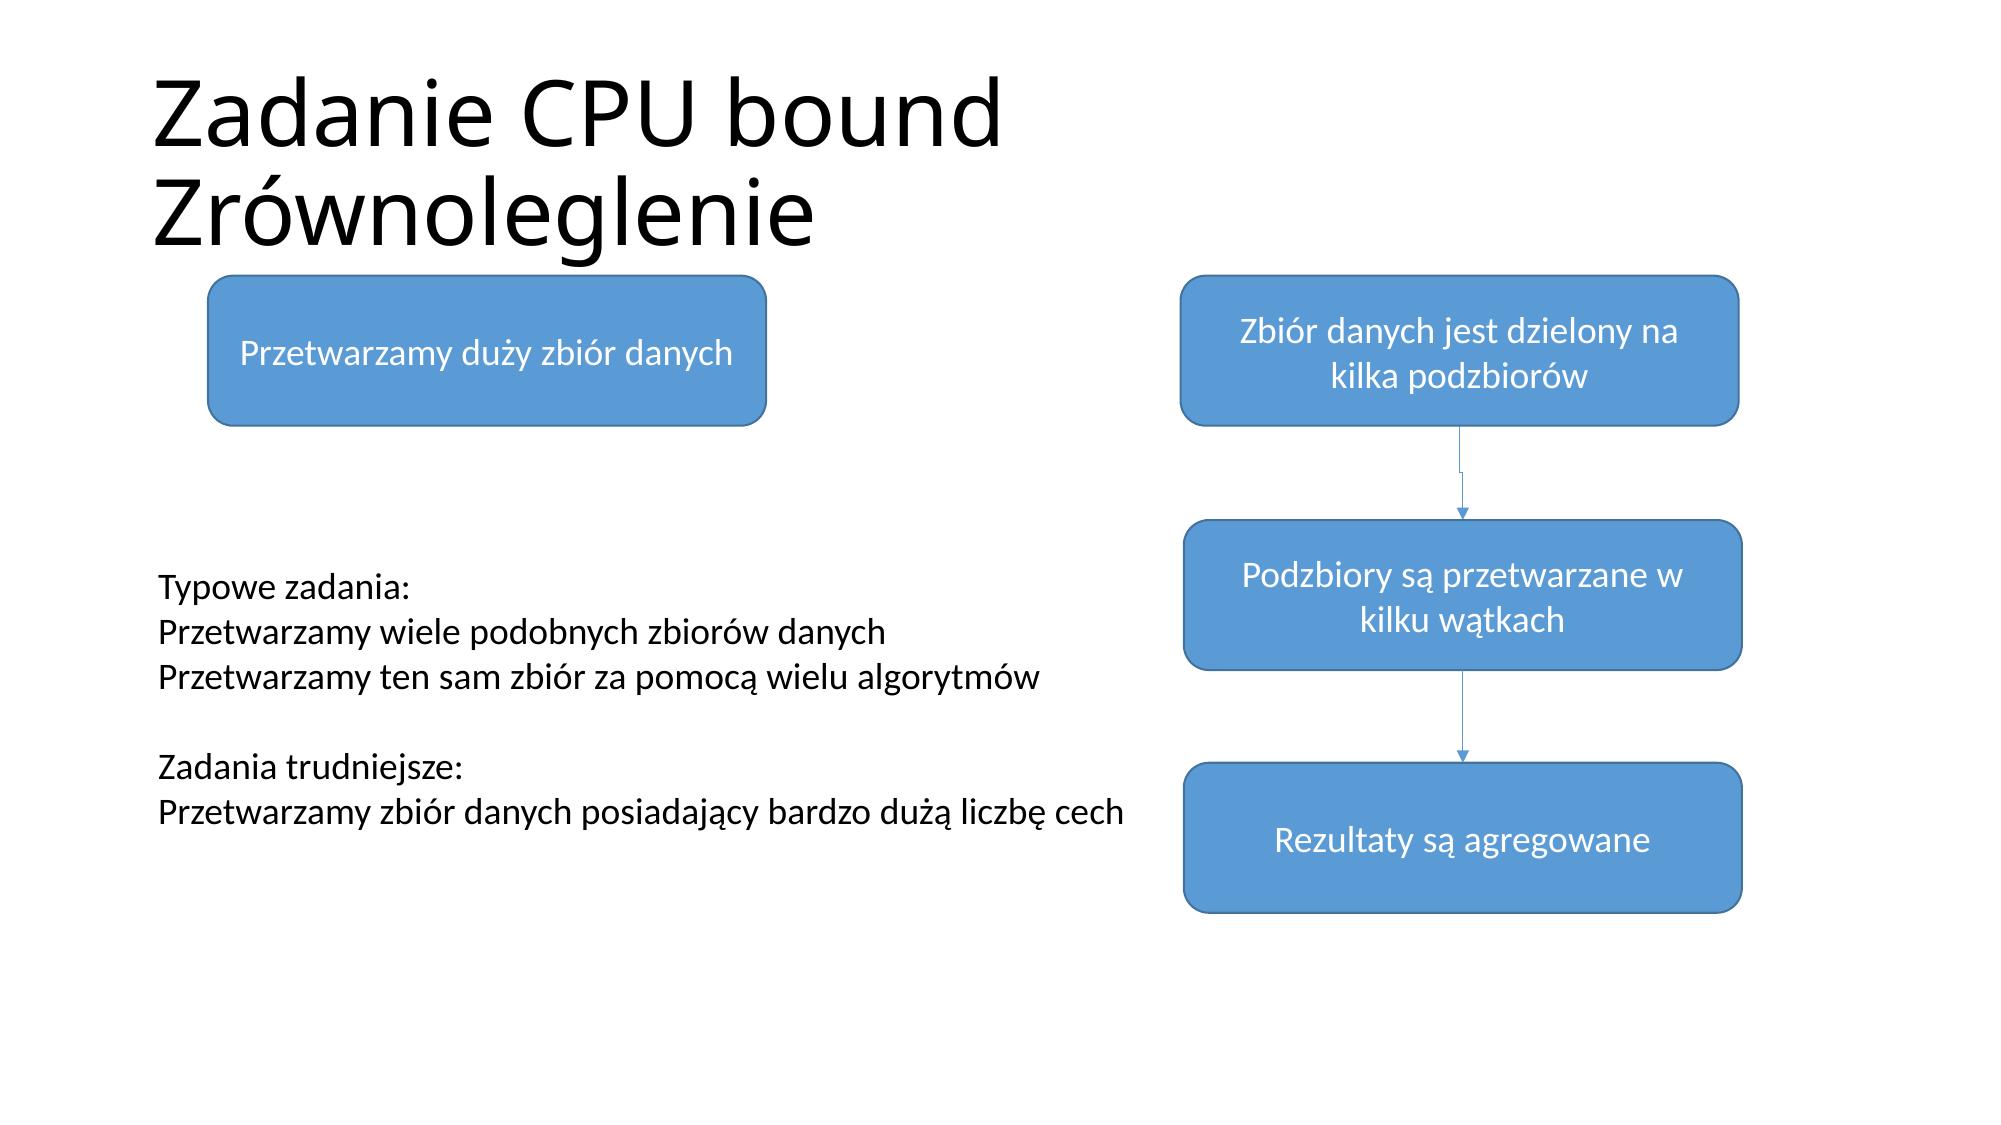

# Zadanie CPU bound Zrównoleglenie
Przetwarzamy duży zbiór danych
Zbiór danych jest dzielony na kilka podzbiorów
Podzbiory są przetwarzane w kilku wątkach
Typowe zadania:
Przetwarzamy wiele podobnych zbiorów danych
Przetwarzamy ten sam zbiór za pomocą wielu algorytmów
Zadania trudniejsze:
Przetwarzamy zbiór danych posiadający bardzo dużą liczbę cech
Rezultaty są agregowane